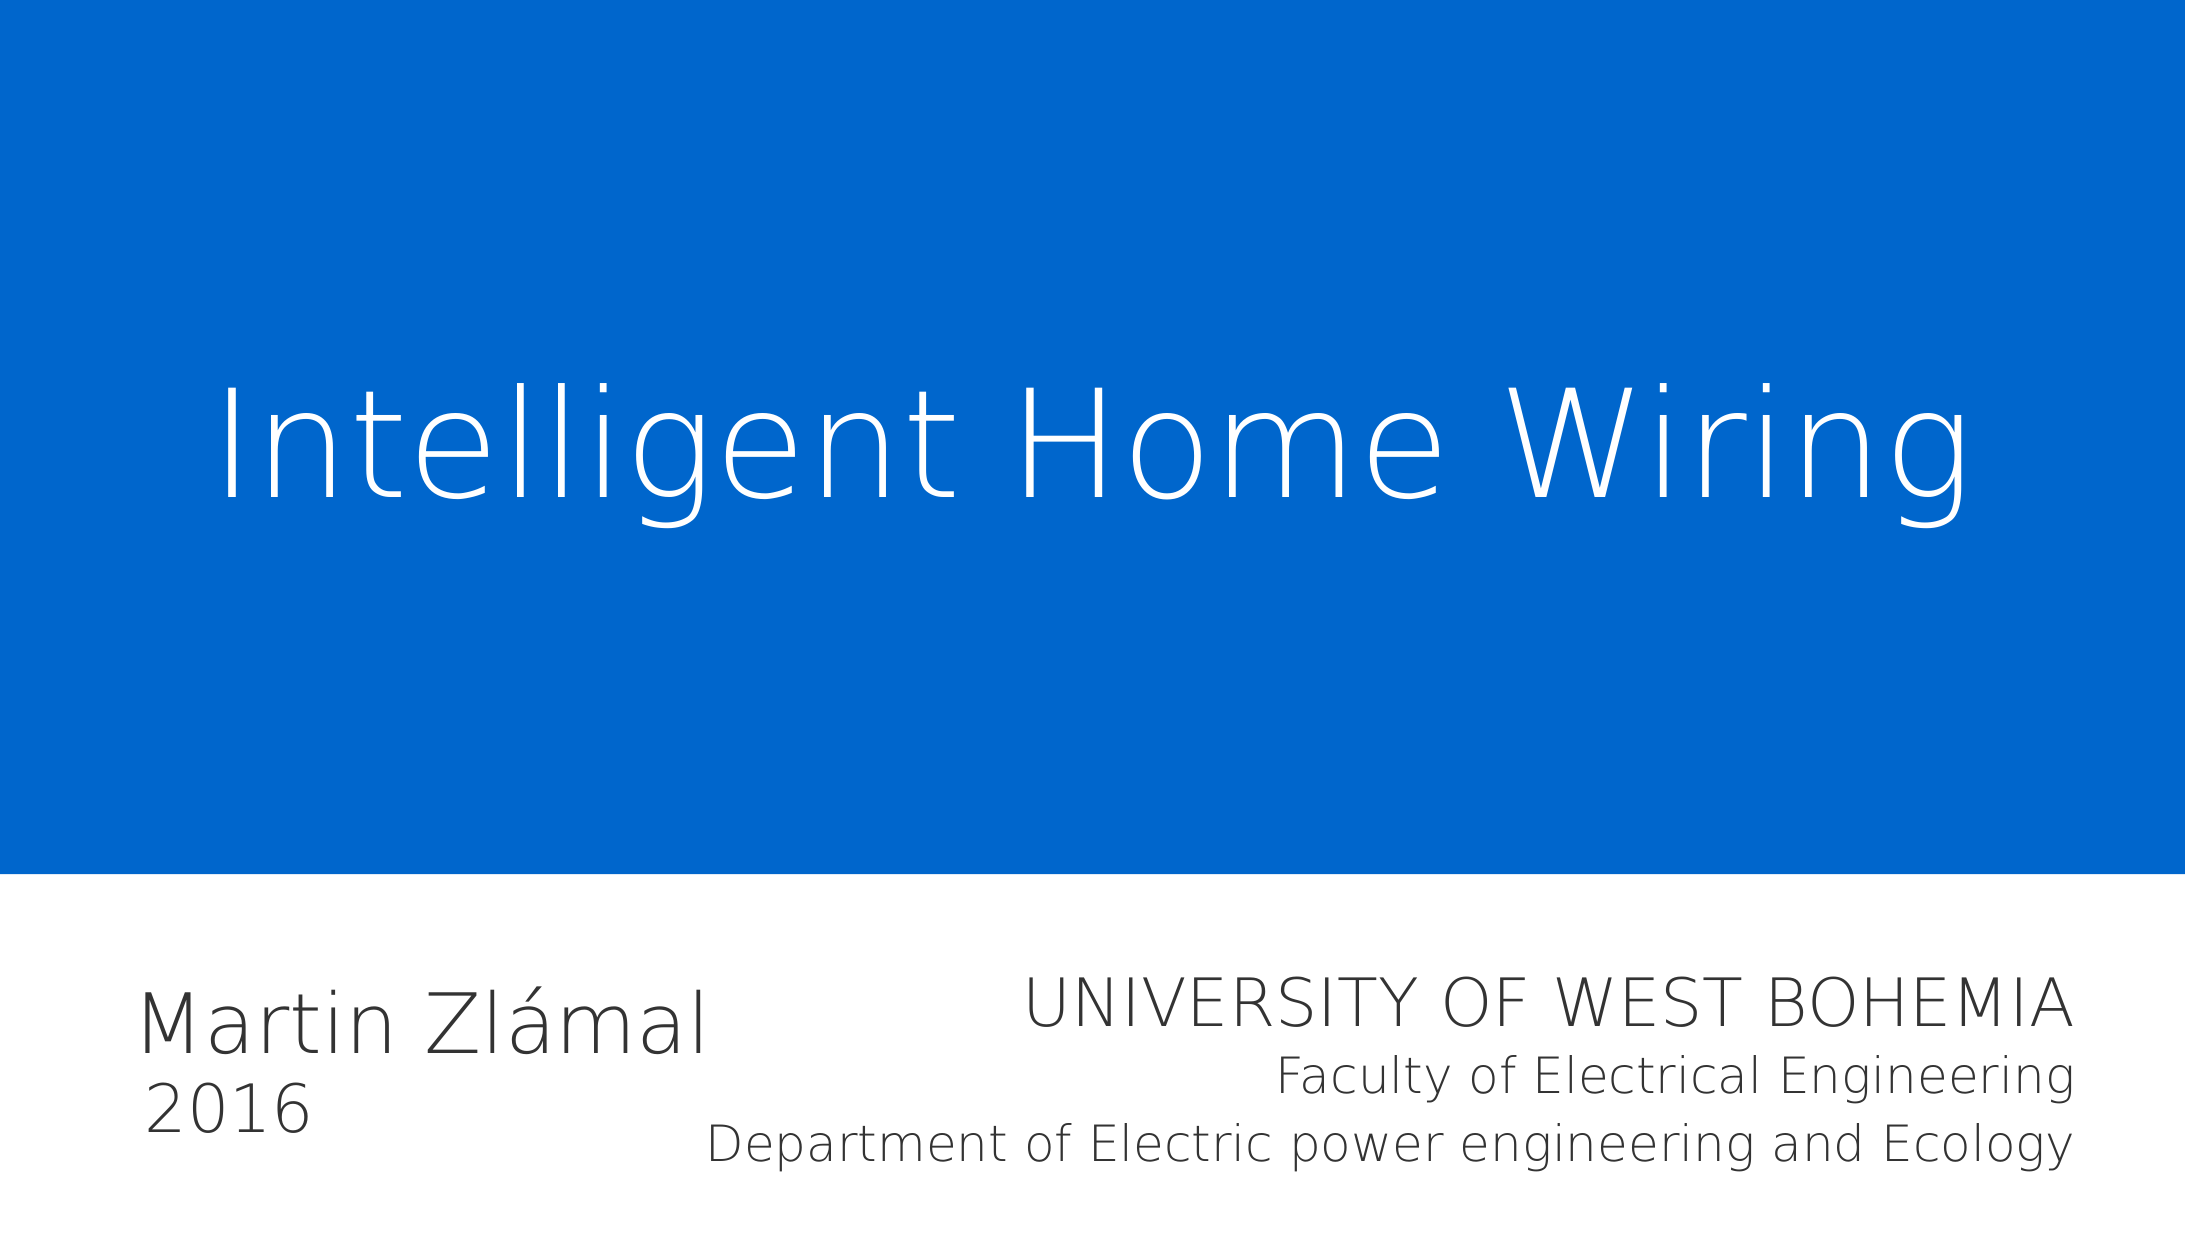

Intelligent Home Wiring
UNIVERSITY OF WEST BOHEMIA
Martin Zlámal
Faculty of Electrical Engineering
2016
Department of Electric power engineering and Ecology